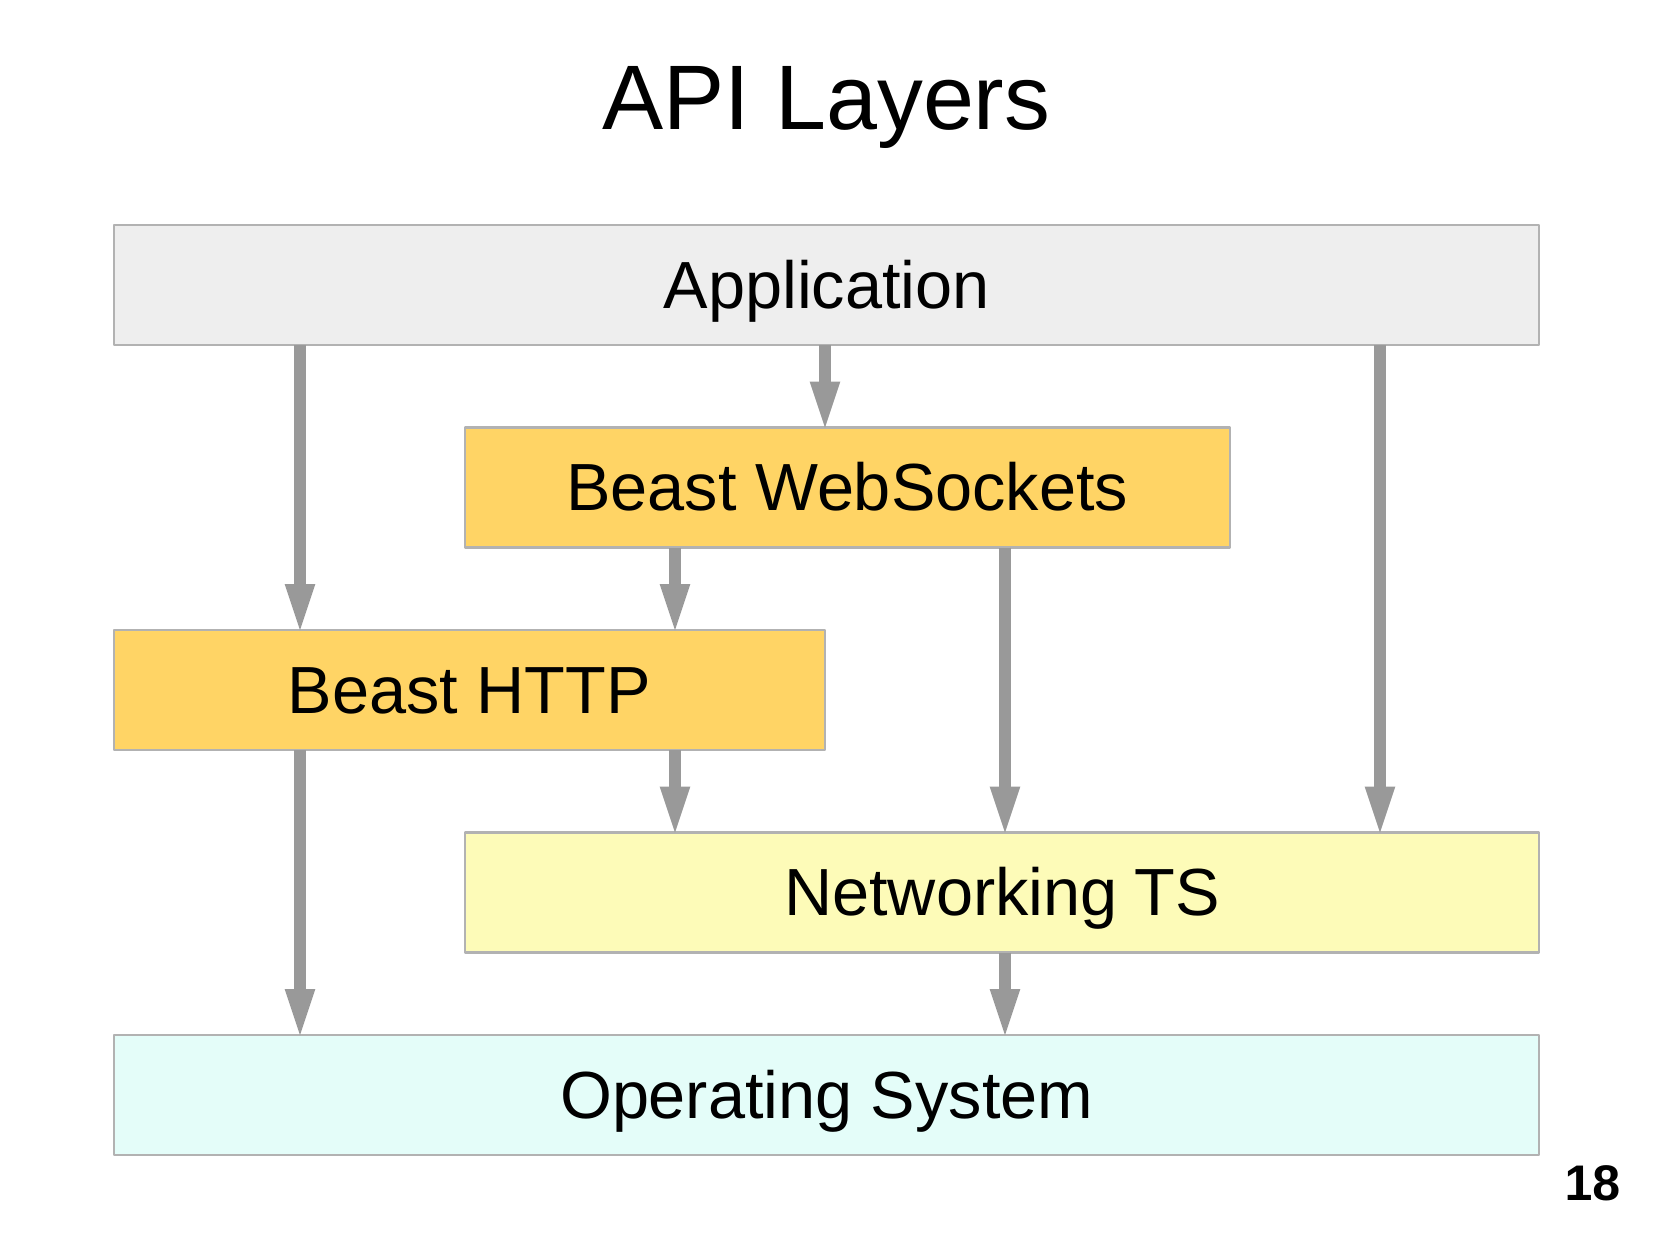

# API Layers
Application
Beast WebSockets
Beast HTTP
Networking TS
Operating System
18